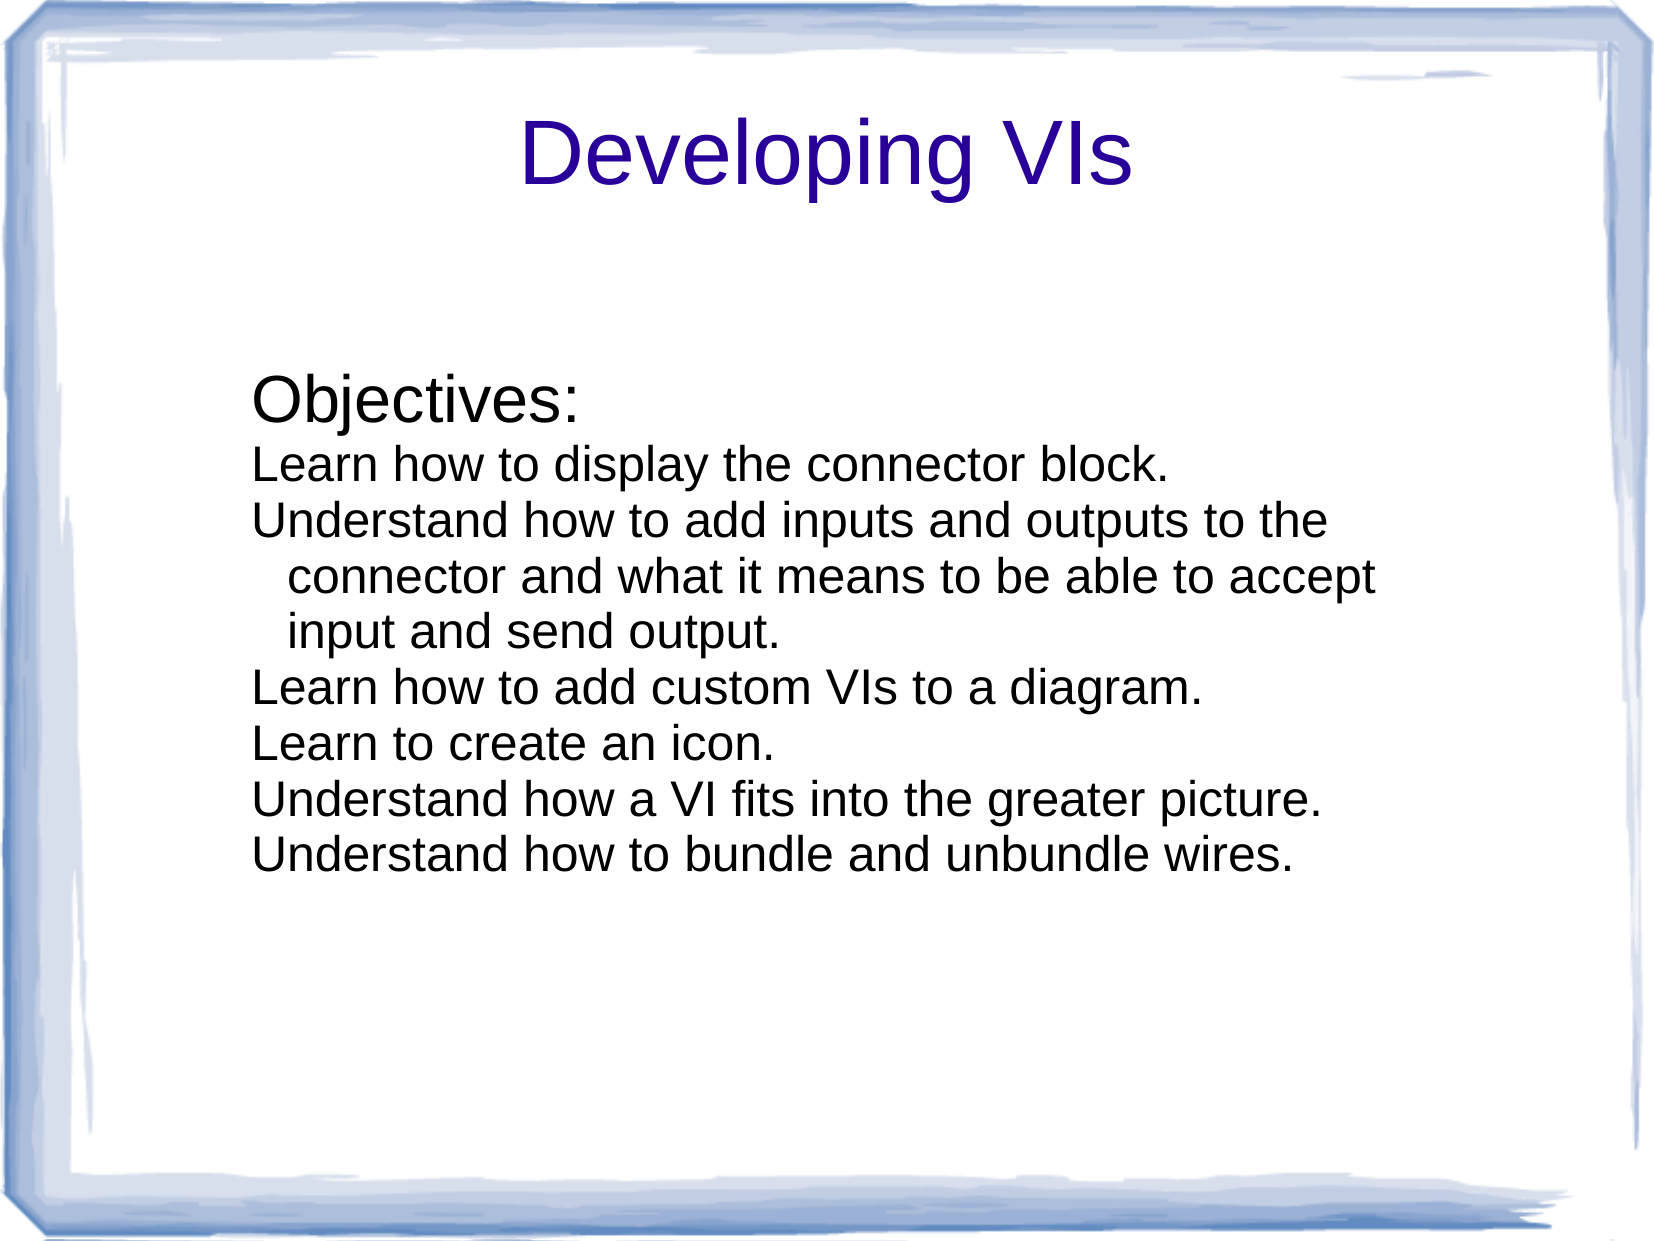

# Developing VIs
Objectives:
Learn how to display the connector block.
Understand how to add inputs and outputs to the connector and what it means to be able to accept input and send output.
Learn how to add custom VIs to a diagram.
Learn to create an icon.
Understand how a VI fits into the greater picture.
Understand how to bundle and unbundle wires.